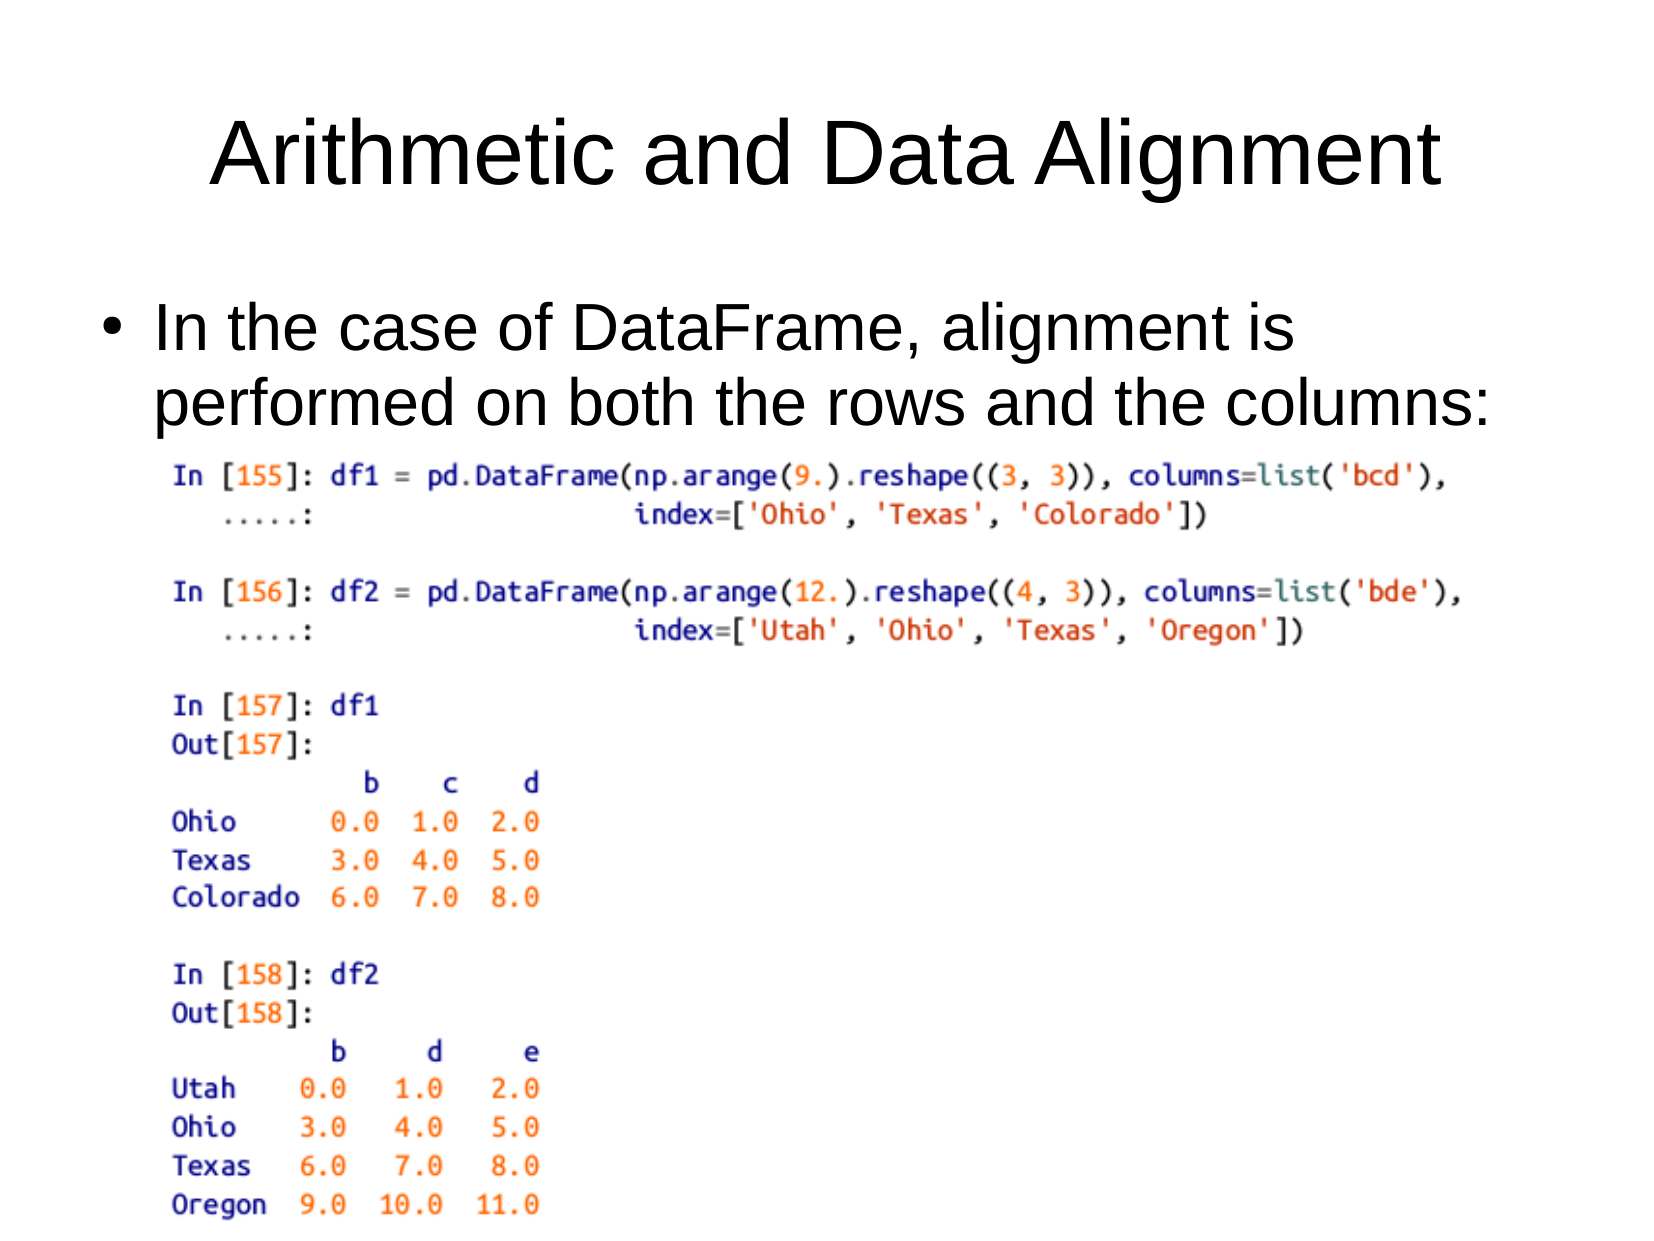

# Arithmetic and Data Alignment
In the case of DataFrame, alignment is performed on both the rows and the columns: